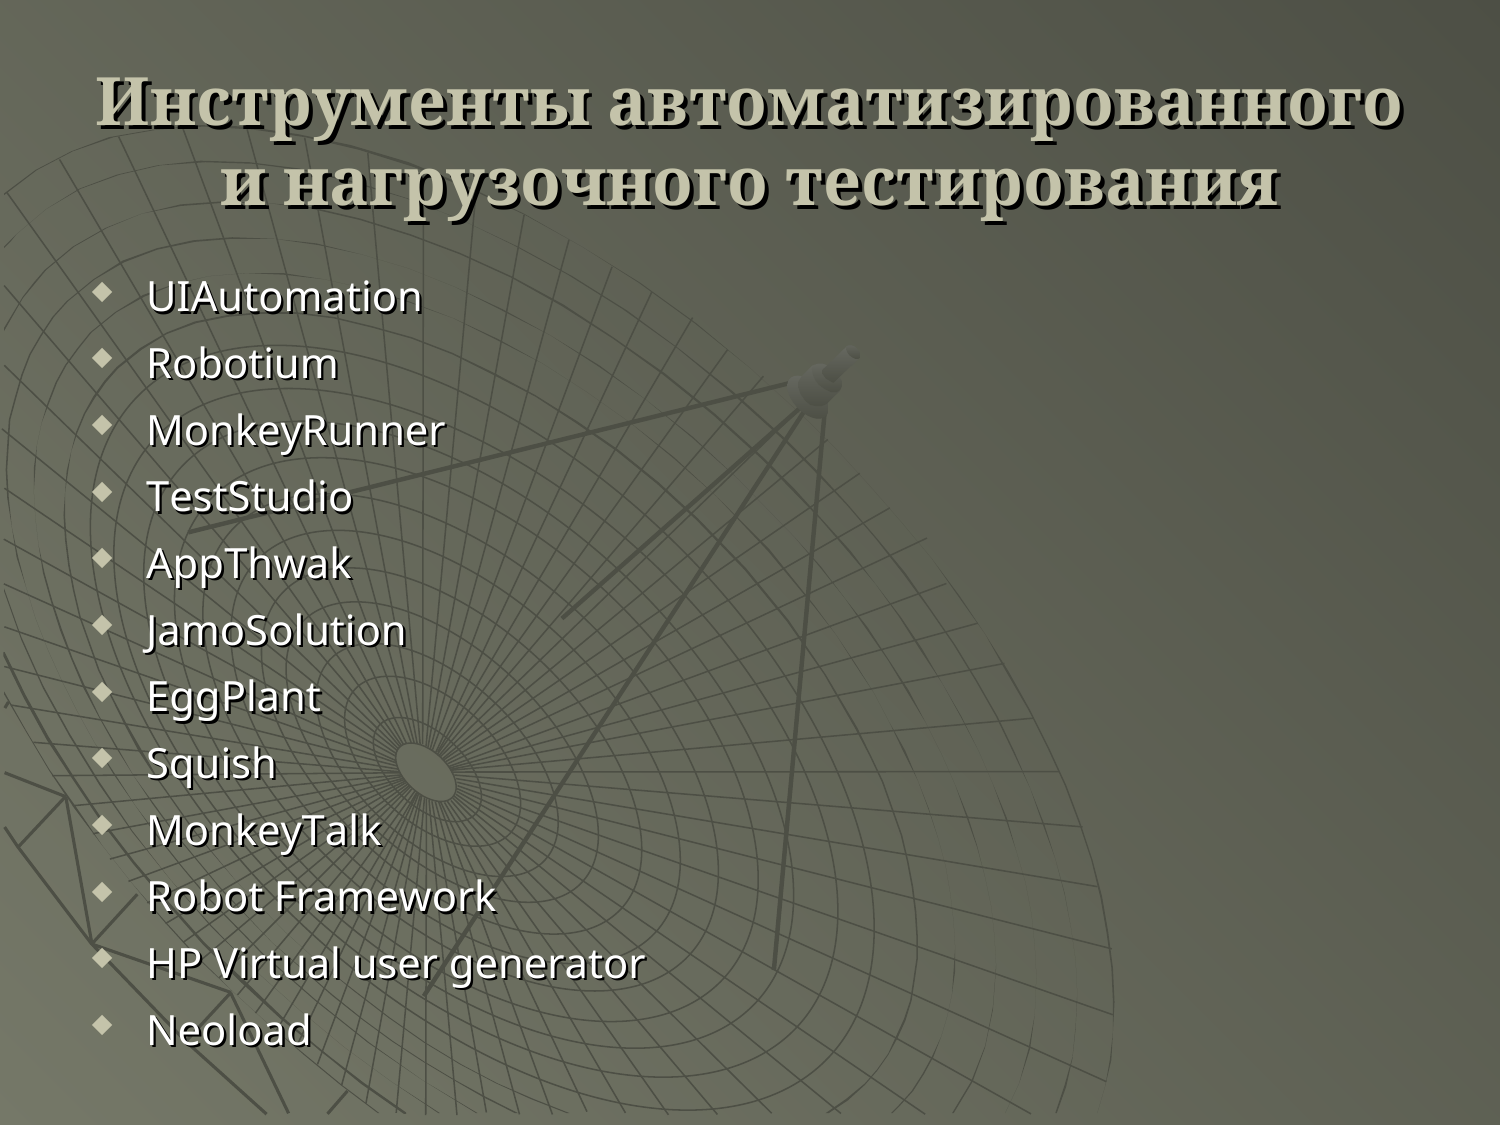

# Инструменты автоматизированного и нагрузочного тестирования
UIAutomation
Robotium
MonkeyRunner
TestStudio
AppThwak
JamoSolution
EggPlant
Squish
MonkeyTalk
Robot Framework
HP Virtual user generator
Neoload